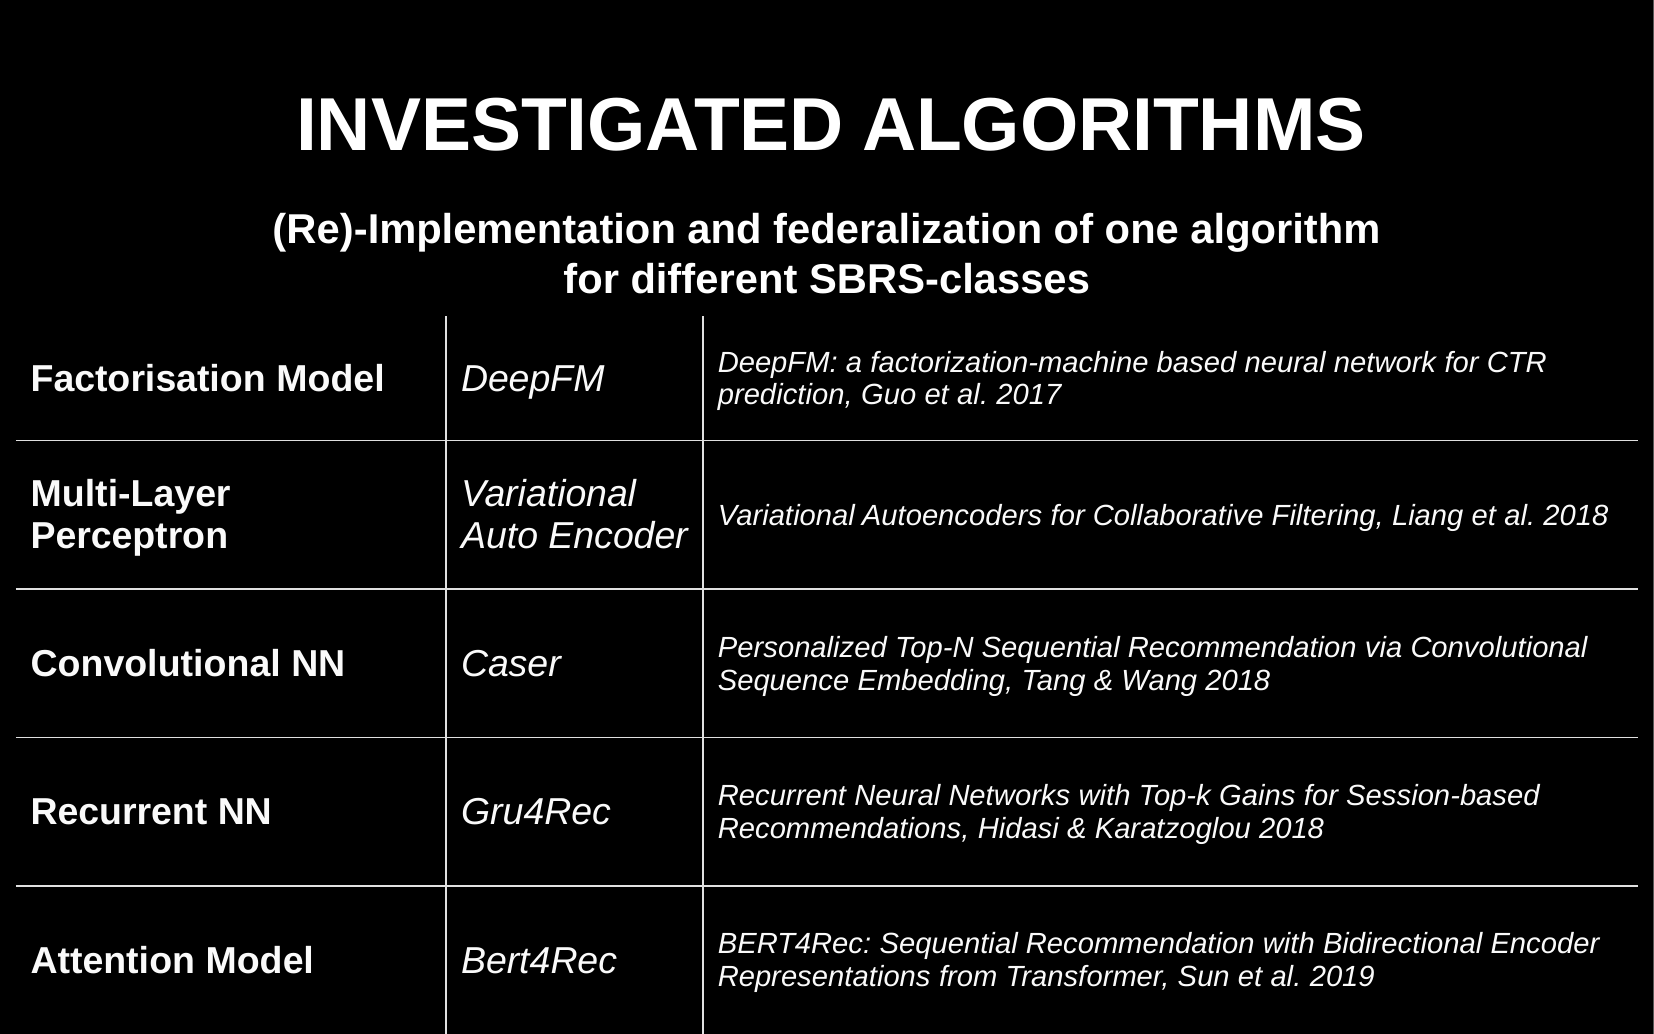

# Investigated ALGORITHMS
(Re)-Implementation and federalization of one algorithm
for different SBRS-classes
| Factorisation Model | DeepFM | DeepFM: a factorization-machine based neural network for CTR prediction, Guo et al. 2017 |
| --- | --- | --- |
| Multi-Layer Perceptron | Variational Auto Encoder | Variational Autoencoders for Collaborative Filtering, Liang et al. 2018 |
| Convolutional NN | Caser | Personalized Top-N Sequential Recommendation via Convolutional Sequence Embedding, Tang & Wang 2018 |
| Recurrent NN | Gru4Rec | Recurrent Neural Networks with Top-k Gains for Session-based Recommendations, Hidasi & Karatzoglou 2018 |
| Attention Model | Bert4Rec | BERT4Rec: Sequential Recommendation with Bidirectional Encoder Representations from Transformer, Sun et al. 2019 |